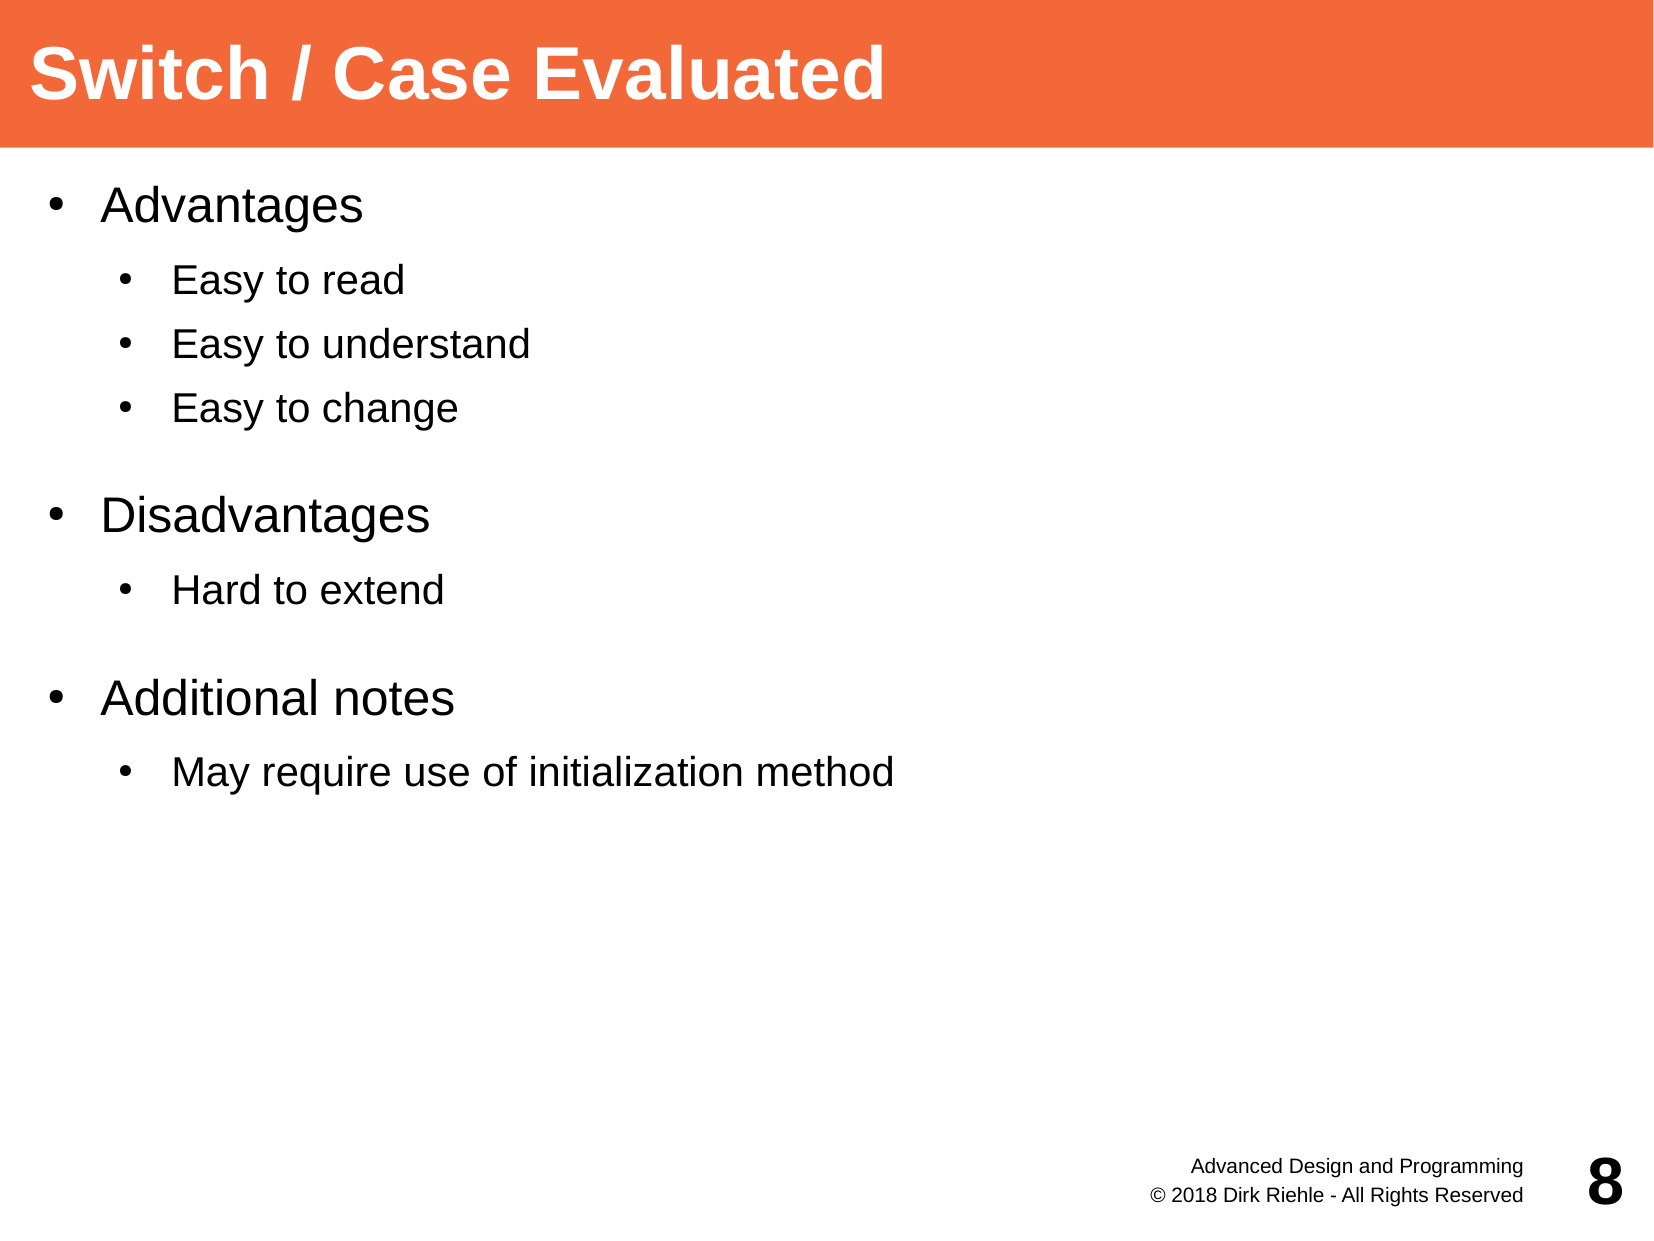

# Switch / Case Evaluated
Advantages
Easy to read
Easy to understand
Easy to change
Disadvantages
Hard to extend
Additional notes
May require use of initialization method
Advanced Design and Programming
8
© 2018 Dirk Riehle - All Rights Reserved